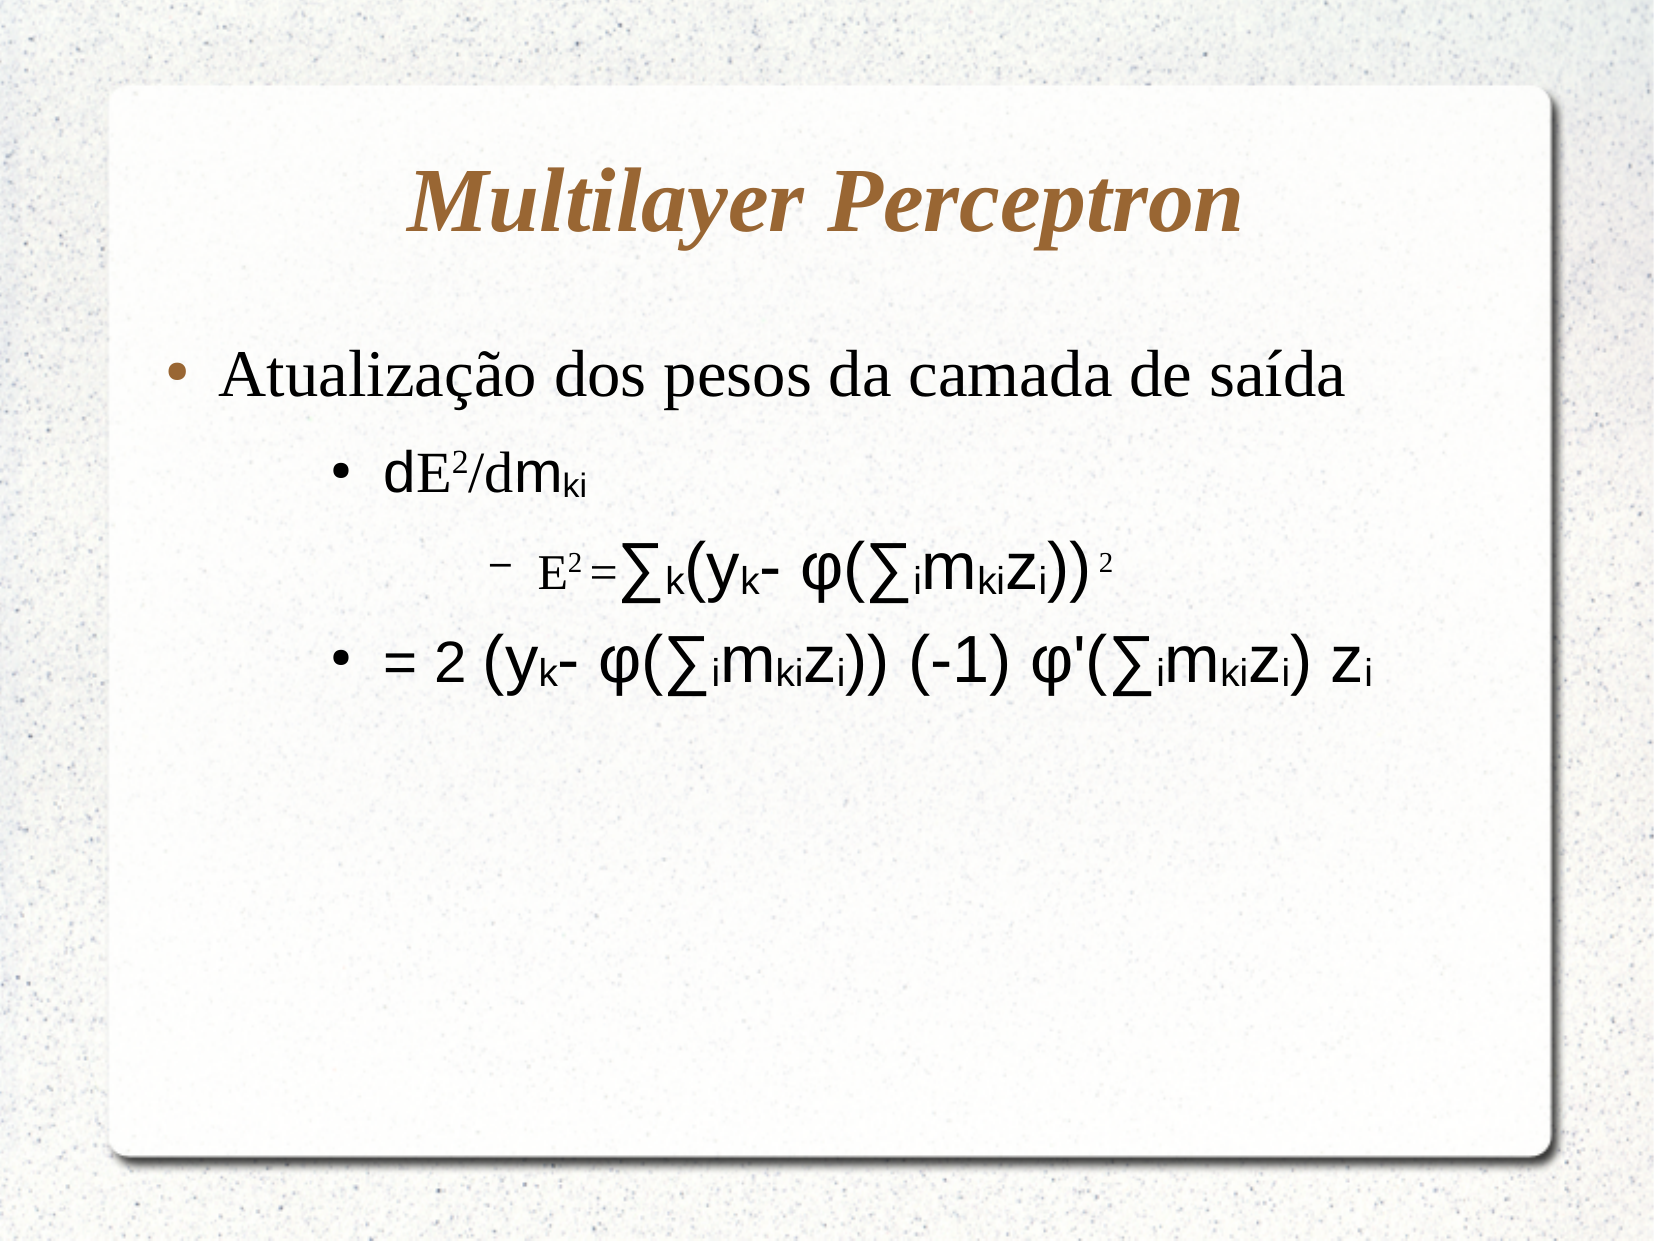

# Multilayer Perceptron
Atualização dos pesos da camada de saída
dE2/dmki
E2 =∑k(yk- φ(∑imkizi)) 2
= 2 (yk- φ(∑imkizi)) (-1) φ'(∑imkizi) zi